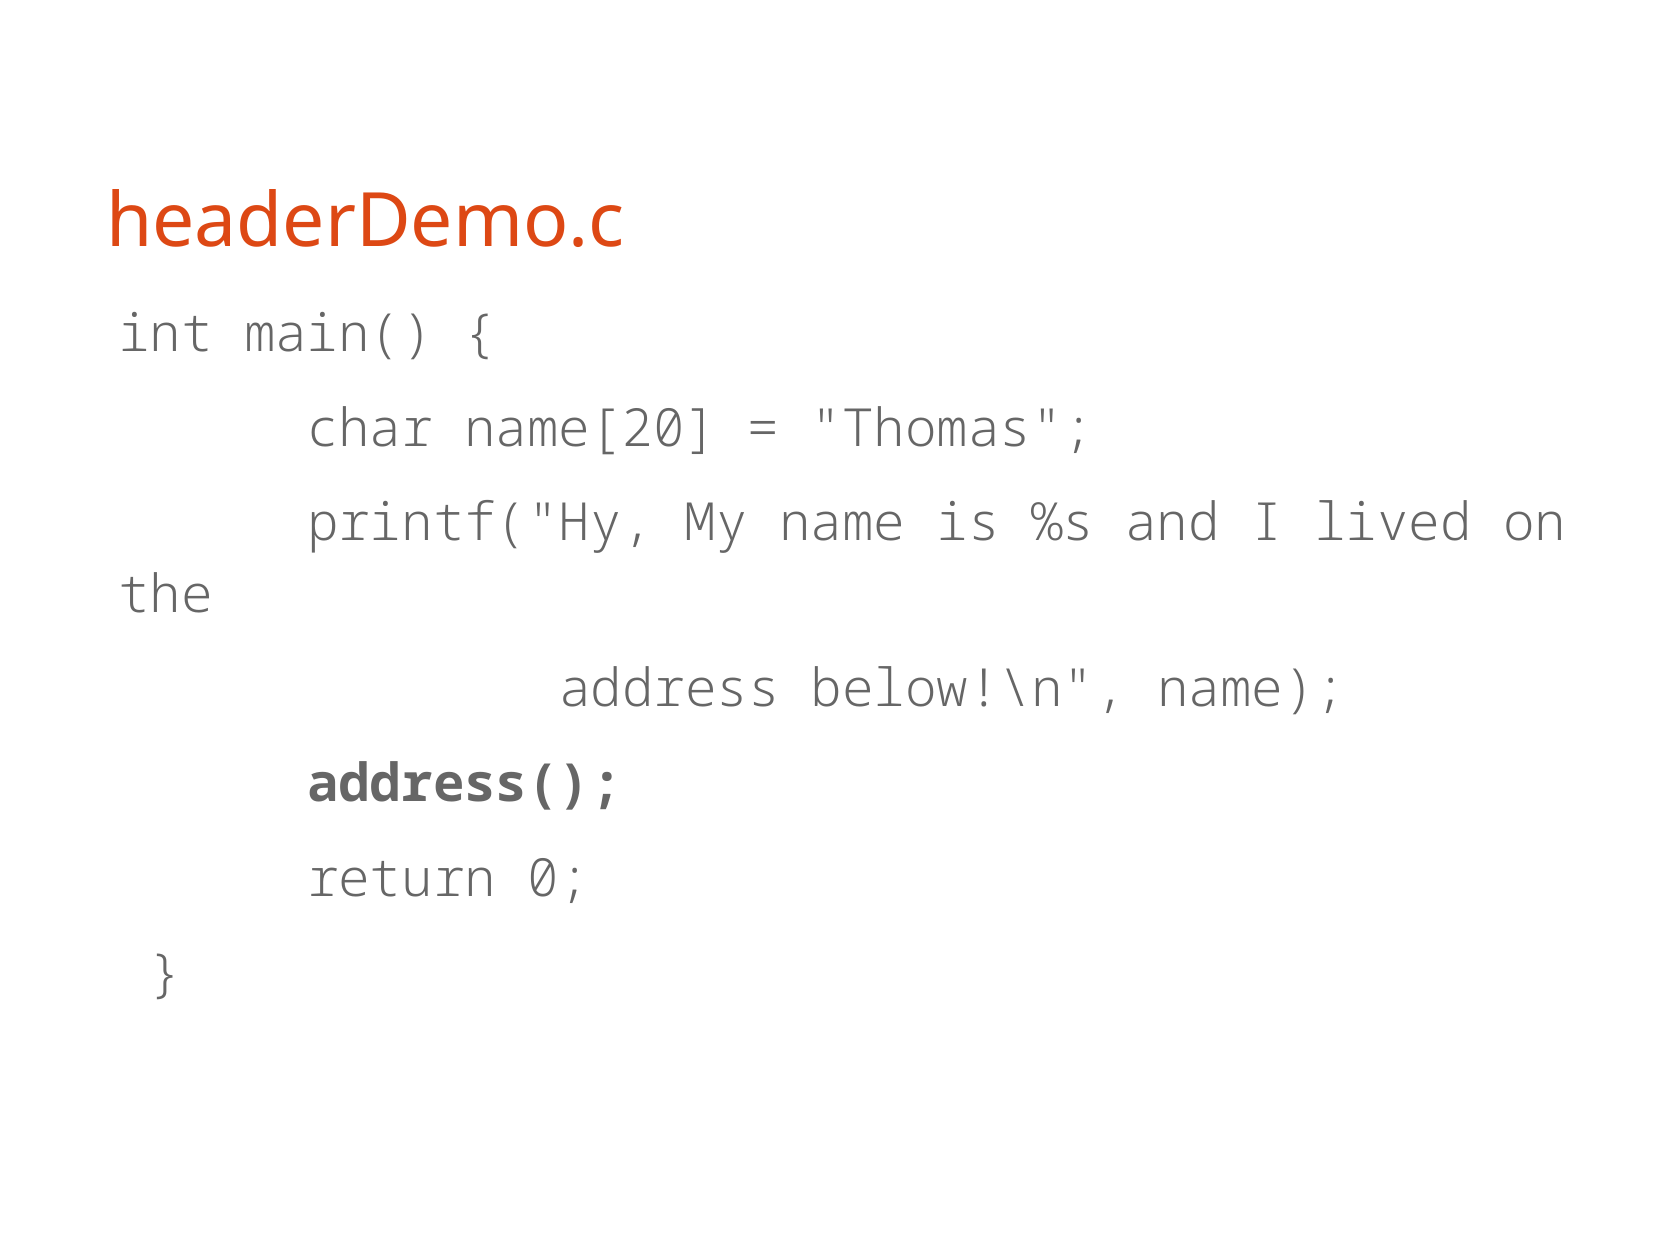

# headerDemo.c
int main() {
 char name[20] = "Thomas";
 printf("Hy, My name is %s and I lived on the
 address below!\n", name);
 address();
 return 0;
 }